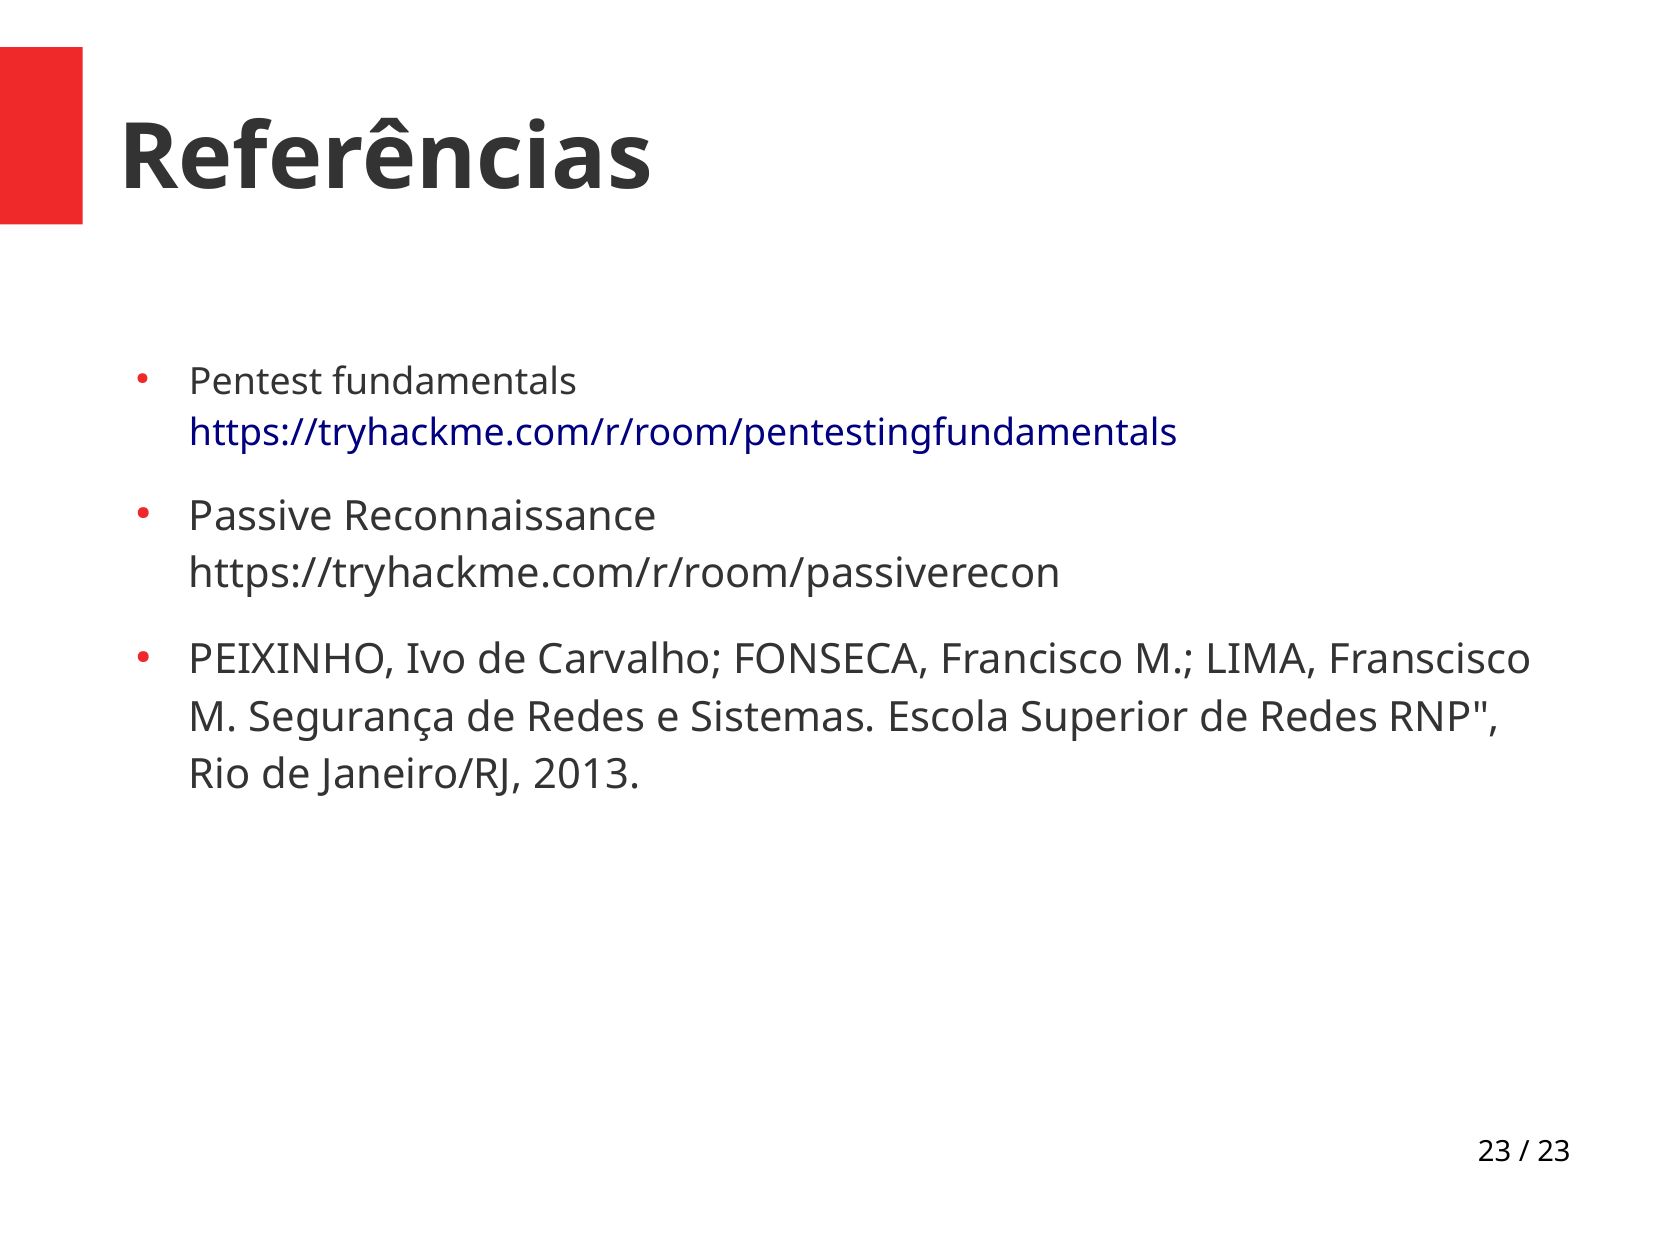

# Referências
Pentest fundamentals https://tryhackme.com/r/room/pentestingfundamentals
Passive Reconnaissance https://tryhackme.com/r/room/passiverecon
PEIXINHO, Ivo de Carvalho; FONSECA, Francisco M.; LIMA, Franscisco M. Segurança de Redes e Sistemas. Escola Superior de Redes RNP", Rio de Janeiro/RJ, 2013.
23